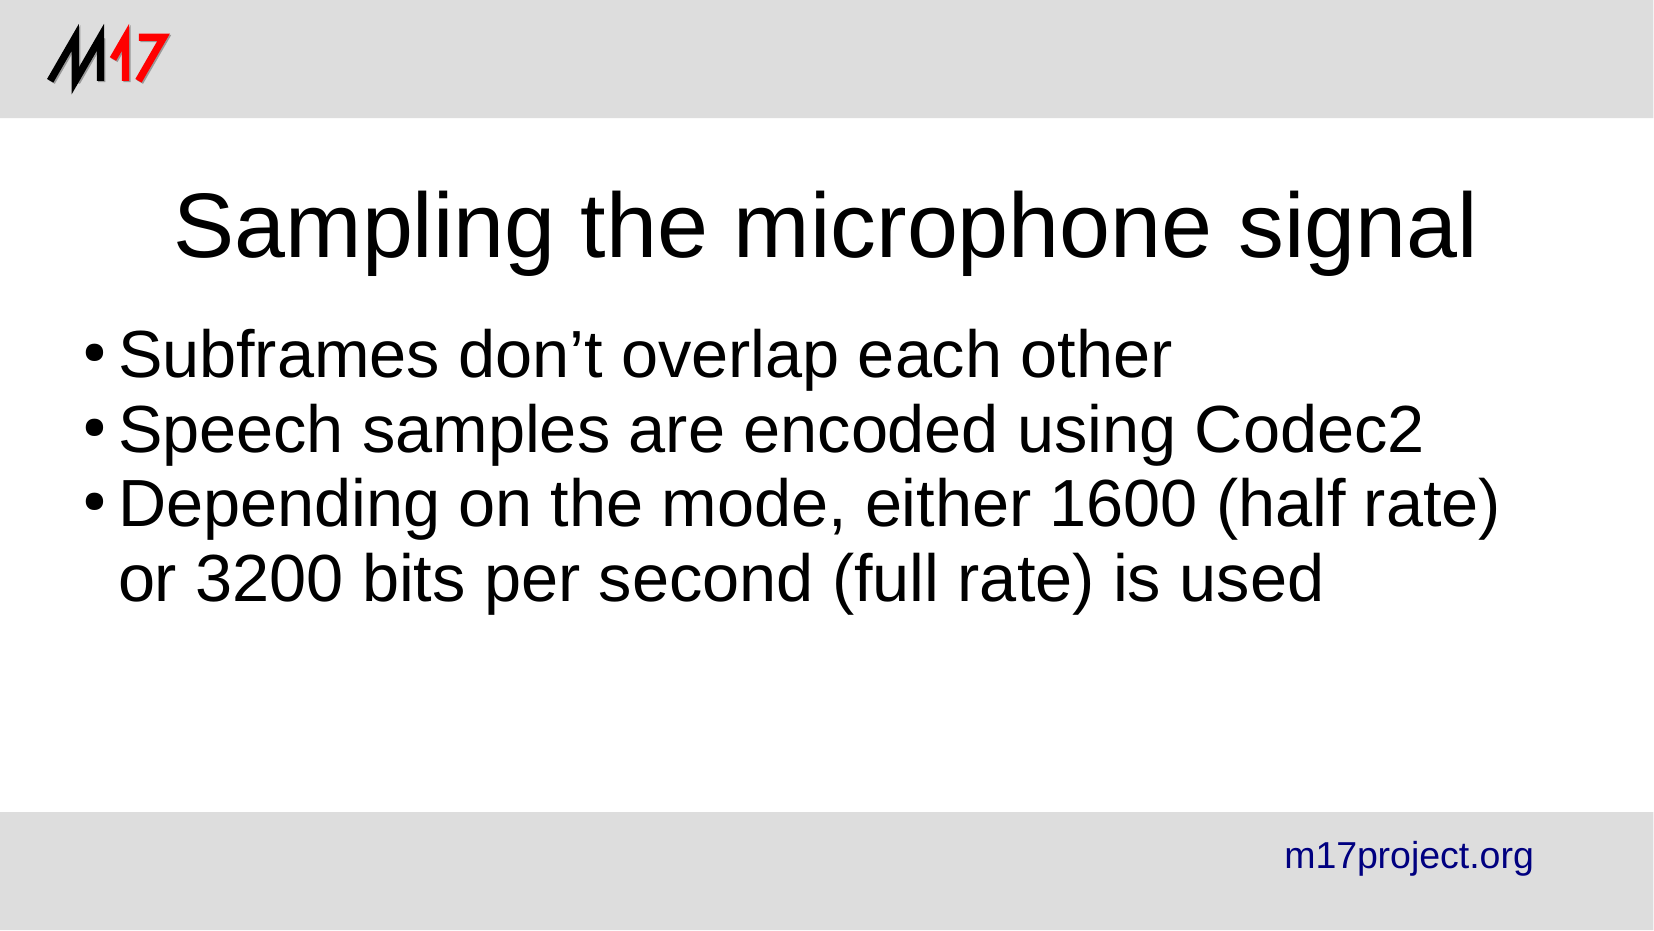

# Sampling the microphone signal
Subframes don’t overlap each other
Speech samples are encoded using Codec2
Depending on the mode, either 1600 (half rate) or 3200 bits per second (full rate) is used
m17project.org